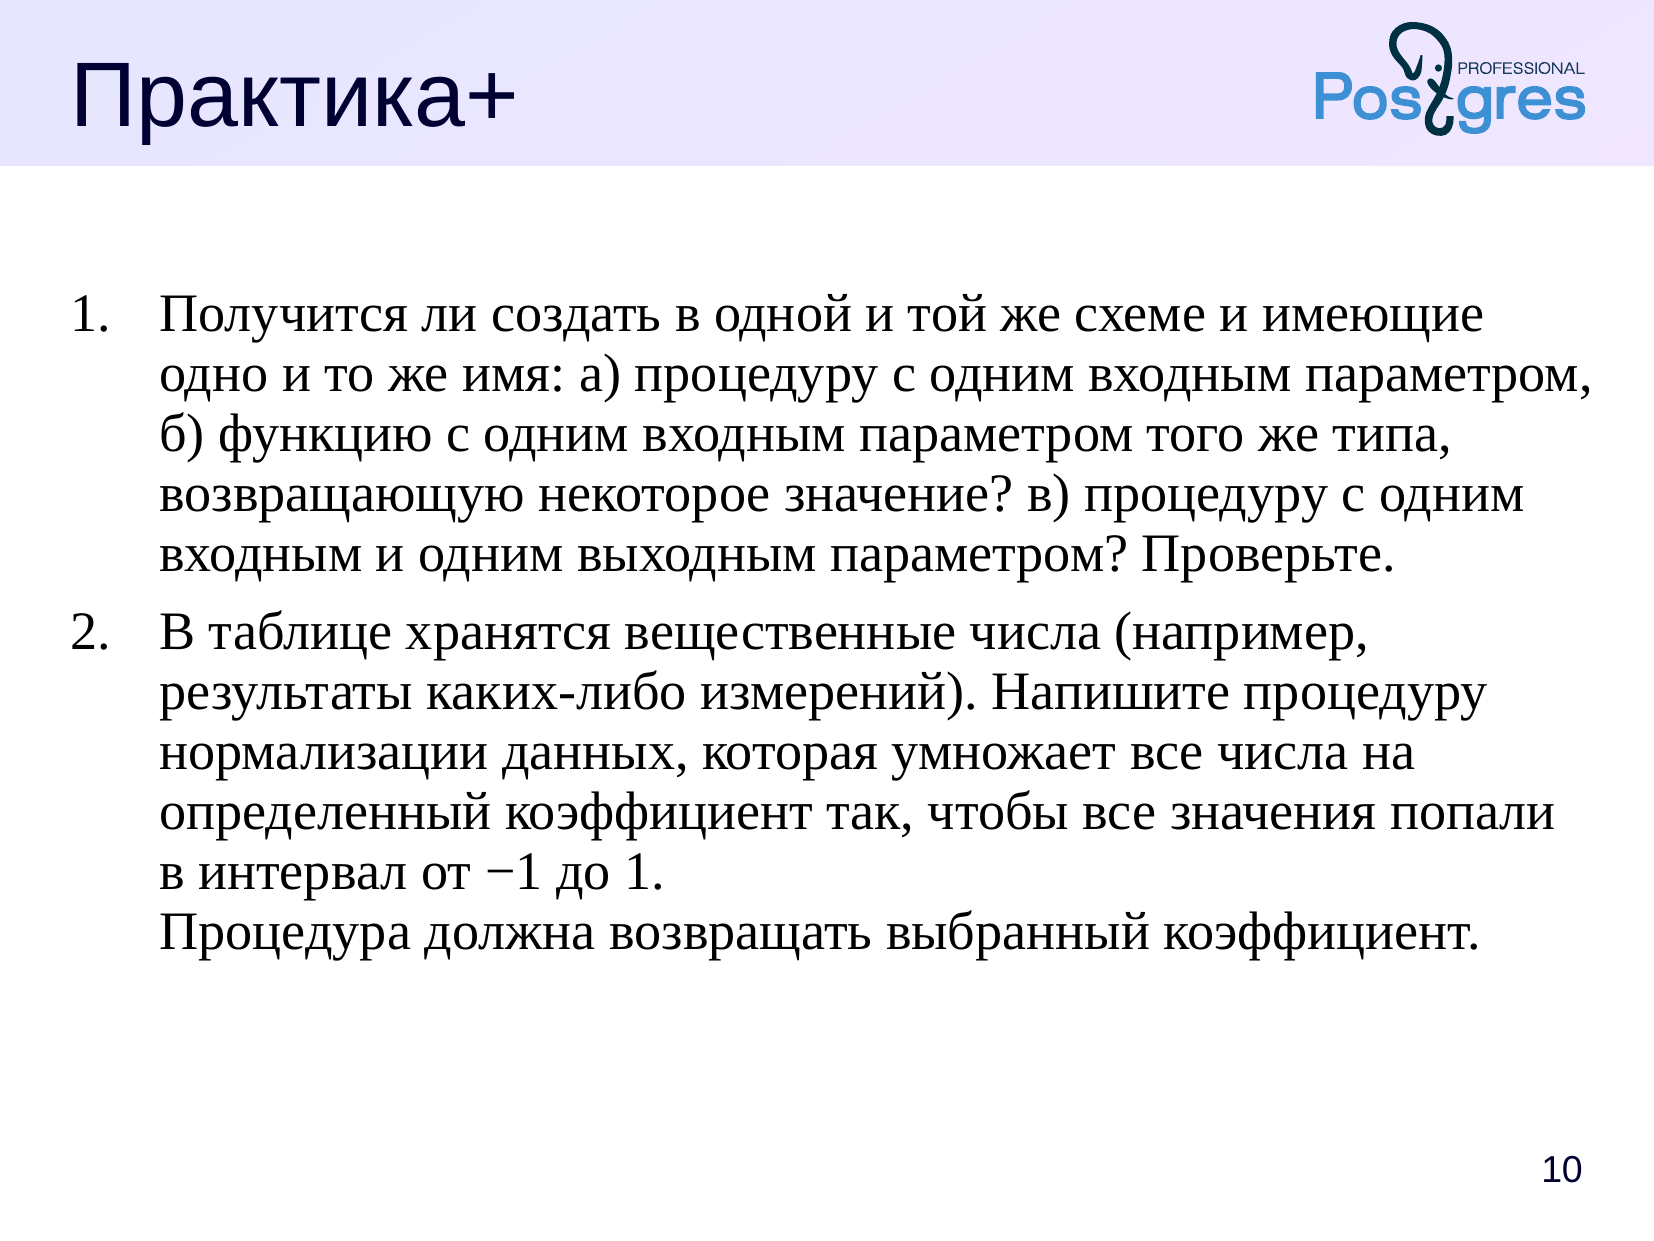

# Практика+
Получится ли создать в одной и той же схеме и имеющие одно и то же имя: а) процедуру с одним входным параметром,
б) функцию с одним входным параметром того же типа, возвращающую некоторое значение? в) процедуру с одним входным и одним выходным параметром? Проверьте.
В таблице хранятся вещественные числа (например, результаты каких-либо измерений). Напишите процедуру нормализации данных, которая умножает все числа на определенный коэффициент так, чтобы все значения попали
в интервал от −1 до 1.
Процедура должна возвращать выбранный коэффициент.